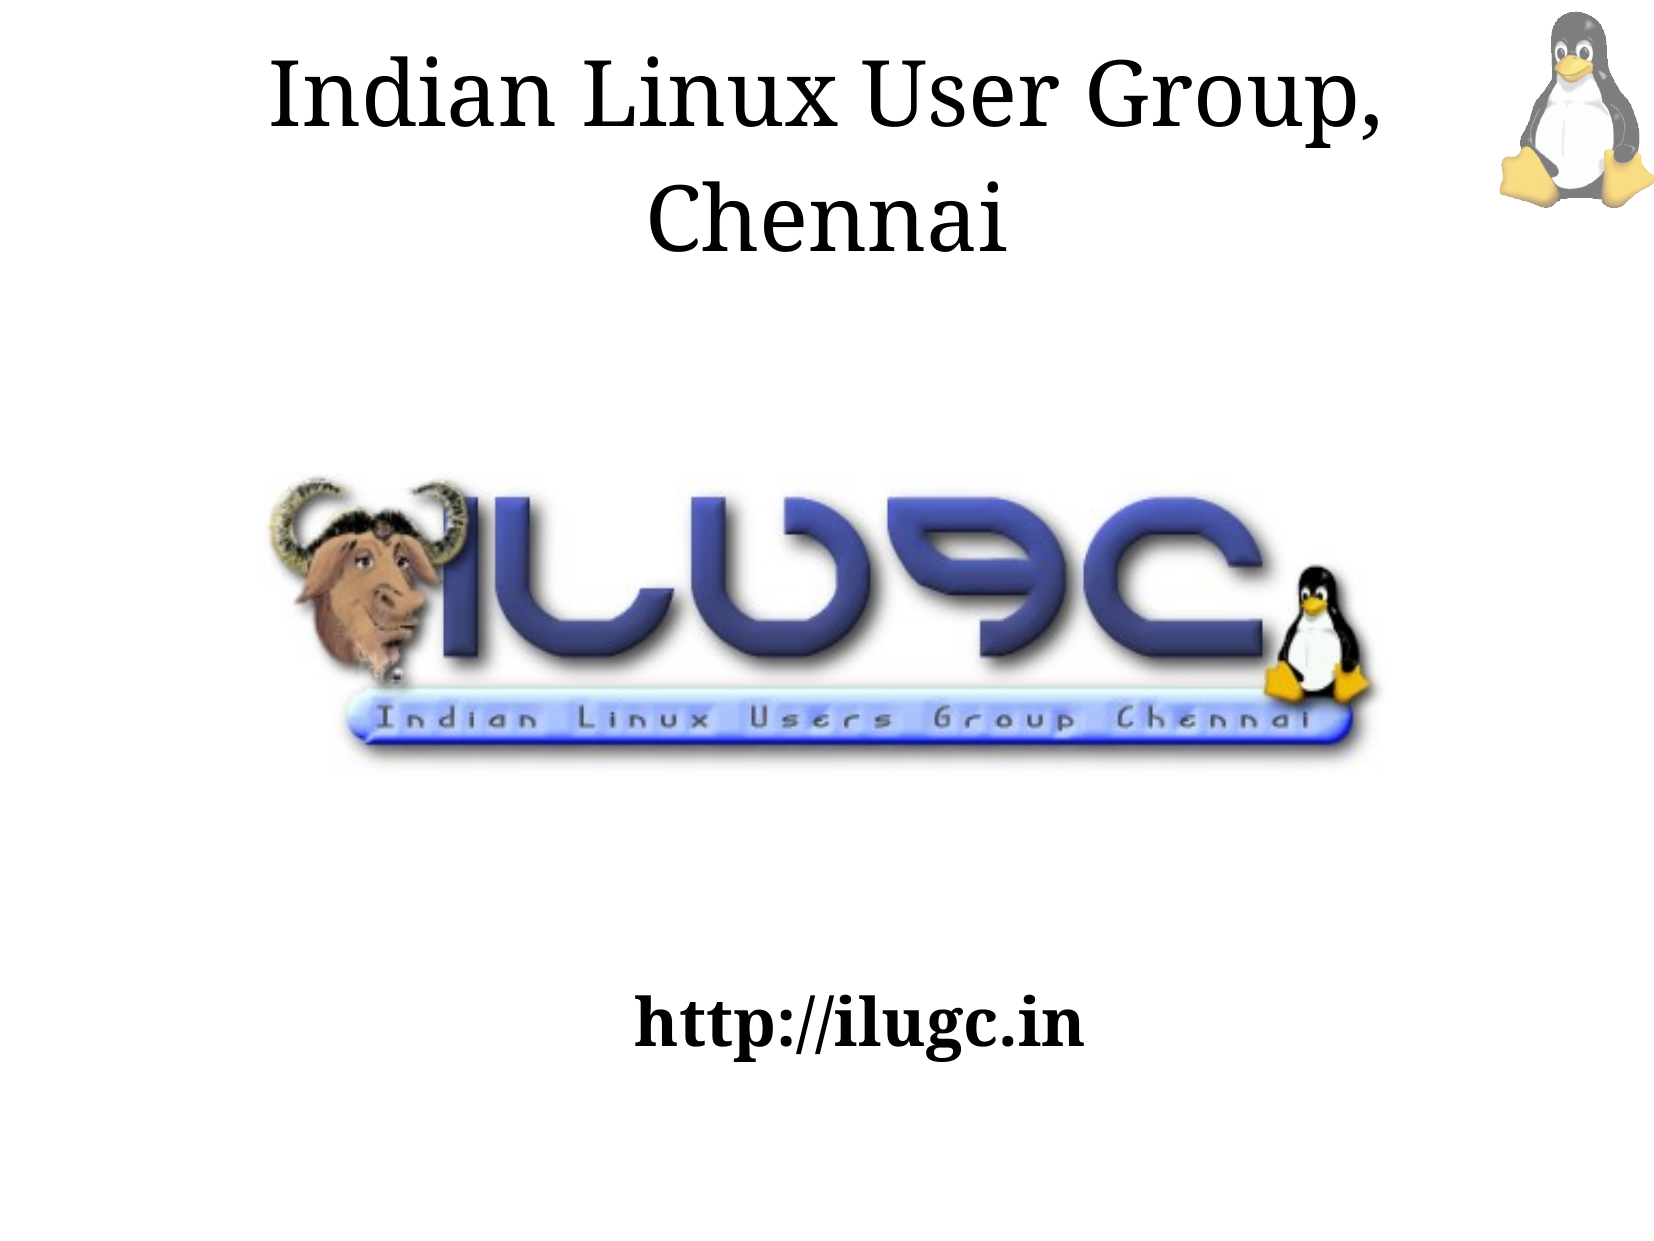

# Indian Linux User Group, Chennai
http://ilugc.in